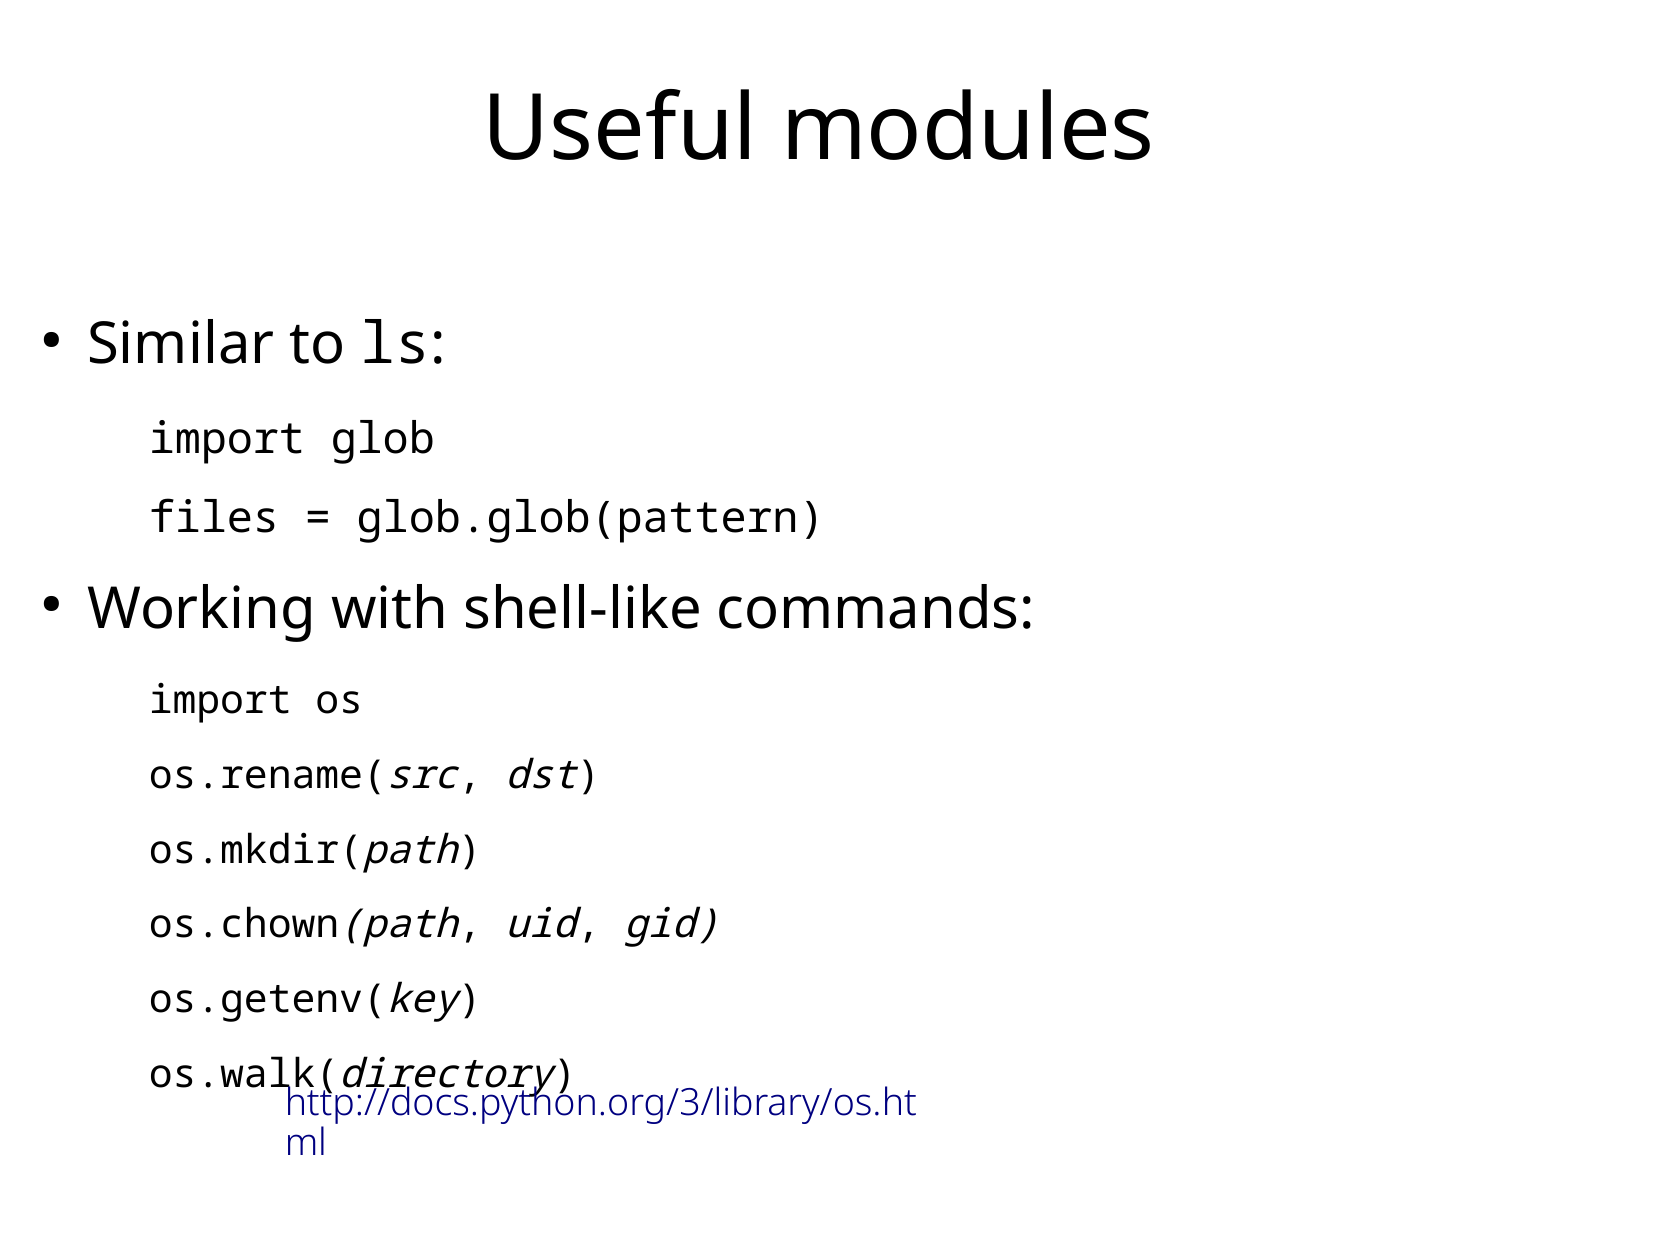

# Useful modules
Similar to ls:
import glob
files = glob.glob(pattern)
Working with shell-like commands:
import os
os.rename(src, dst)
os.mkdir(path)
os.chown(path, uid, gid)
os.getenv(key)
os.walk(directory)
http://docs.python.org/3/library/os.html